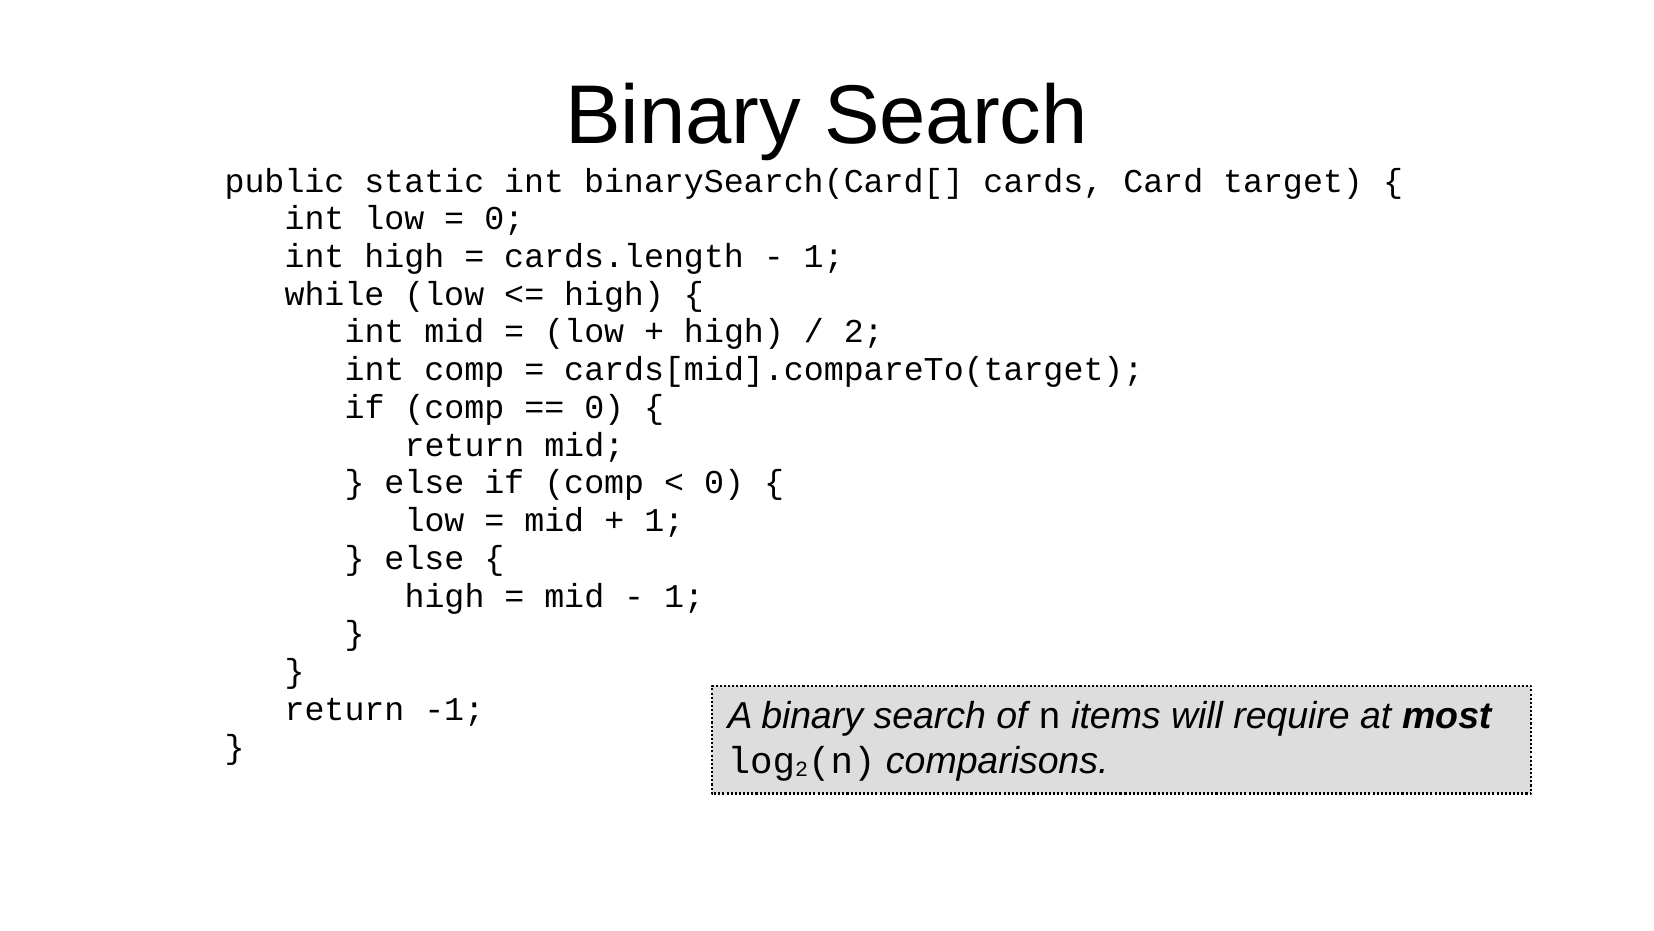

# Binary Search
public static int binarySearch(Card[] cards, Card target) {
 int low = 0;
 int high = cards.length - 1;
 while (low <= high) {
 int mid = (low + high) / 2;
 int comp = cards[mid].compareTo(target);
 if (comp == 0) {
 return mid;
 } else if (comp < 0) {
 low = mid + 1;
 } else {
 high = mid - 1;
 }
 }
 return -1;
}
A binary search of n items will require at most log2(n) comparisons.